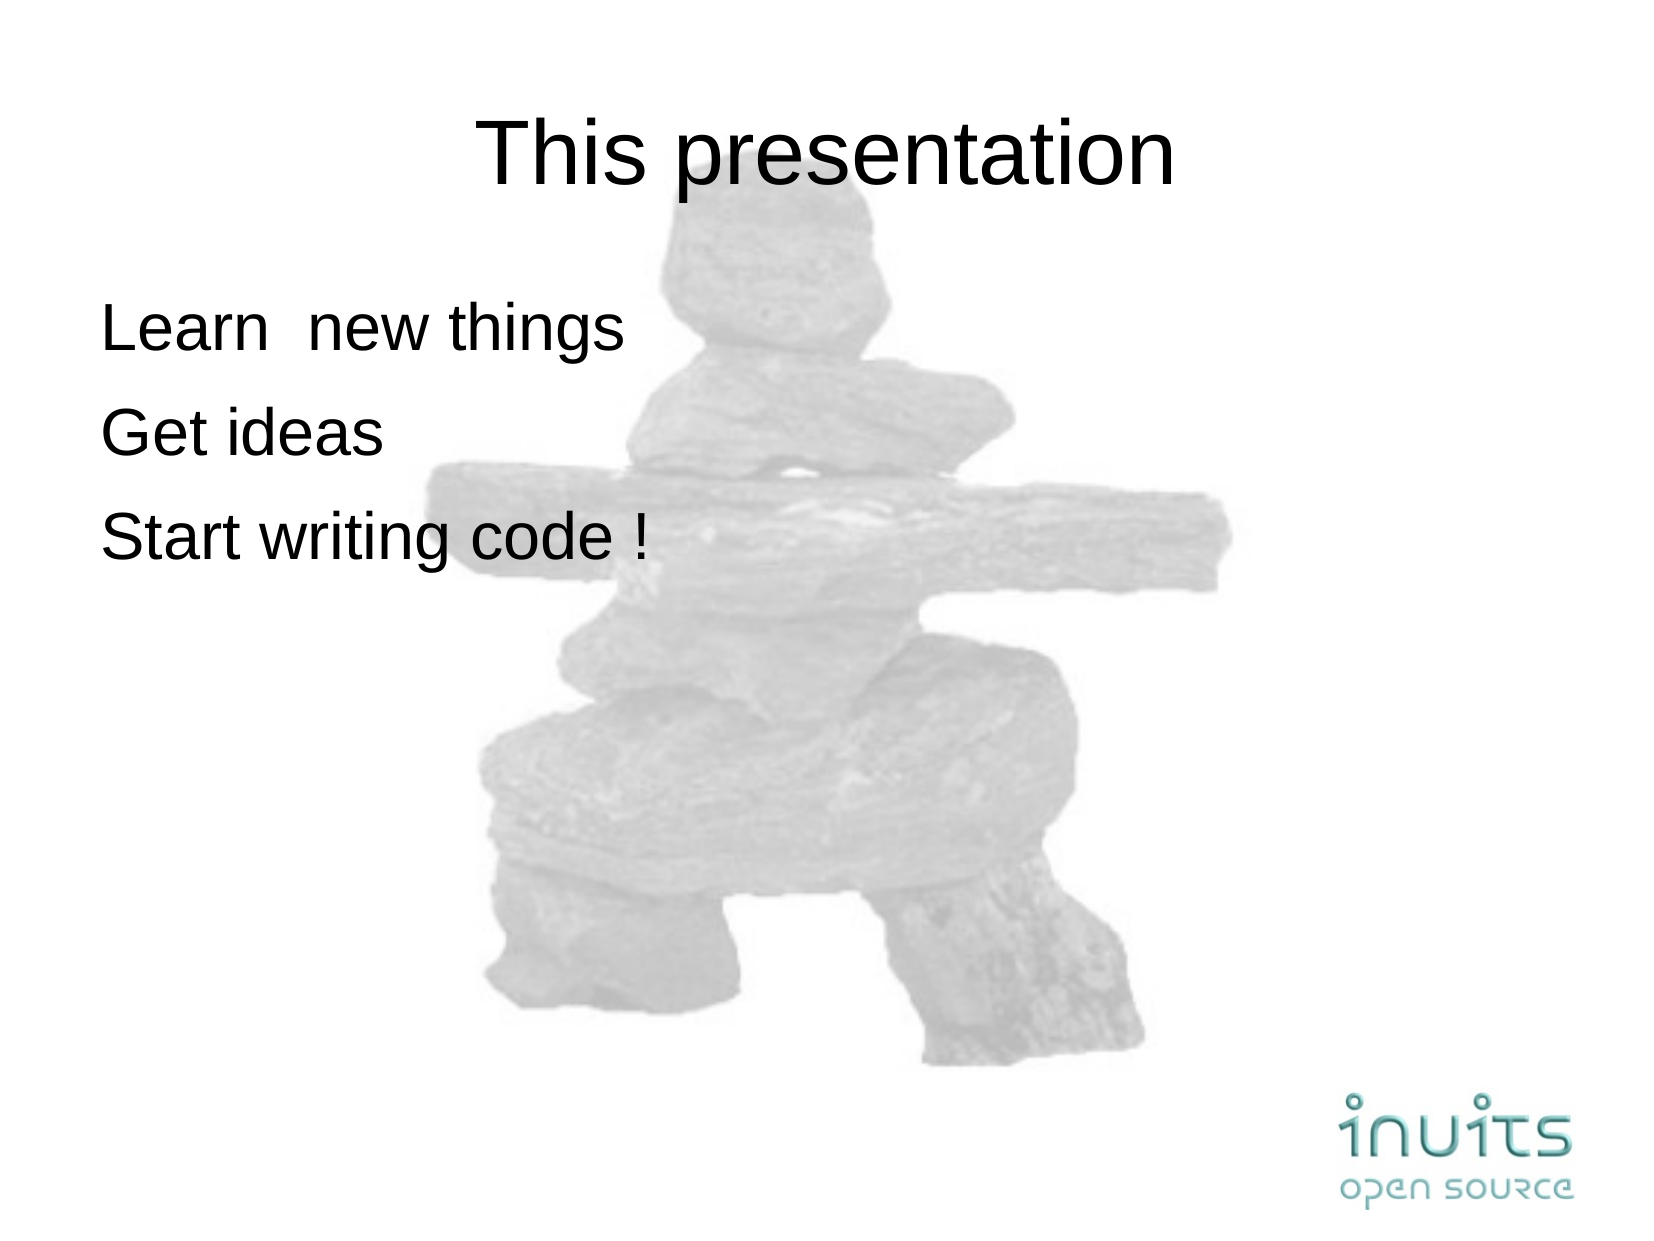

# This presentation
Learn new things
Get ideas
Start writing code !
3